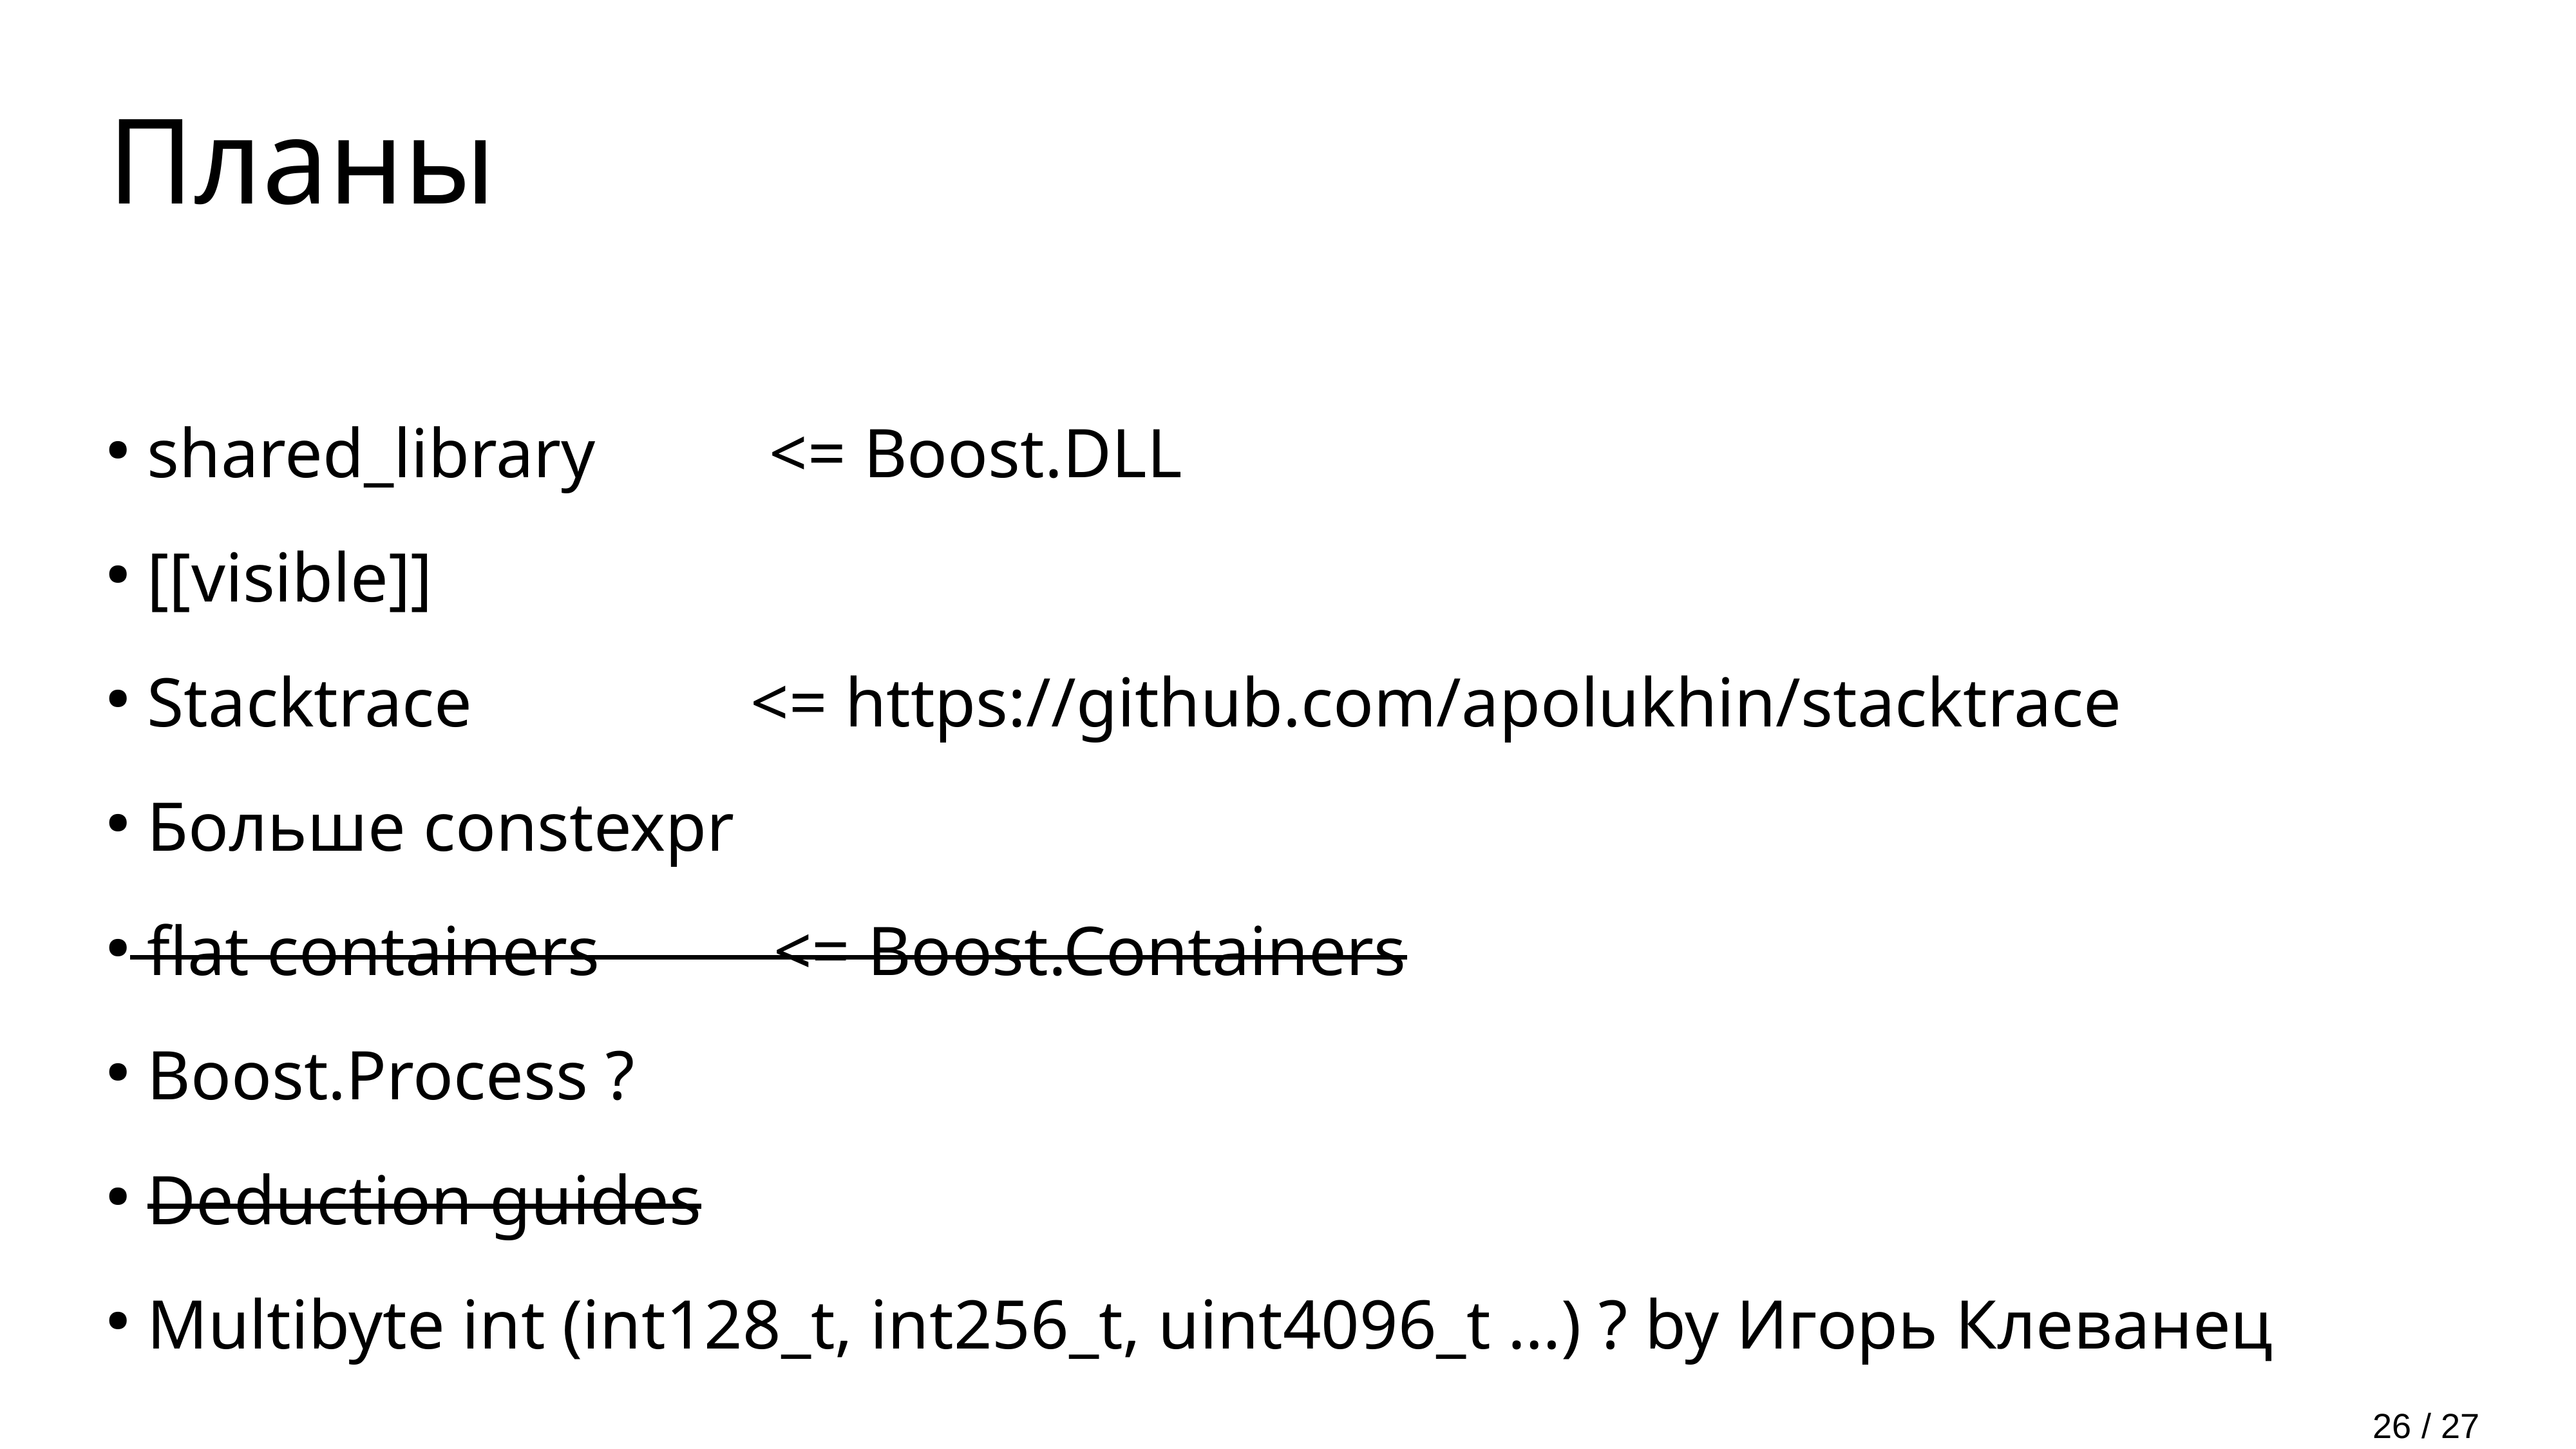

# Планы
 shared_library <= Boost.DLL
 [[visible]]
 Stacktrace <= https://github.com/apolukhin/stacktrace
 Больше constexpr
 flat containers <= Boost.Containers
 Boost.Process ?
 Deduction guides
 Multibyte int (int128_t, int256_t, uint4096_t …) ? by Игорь Клеванец